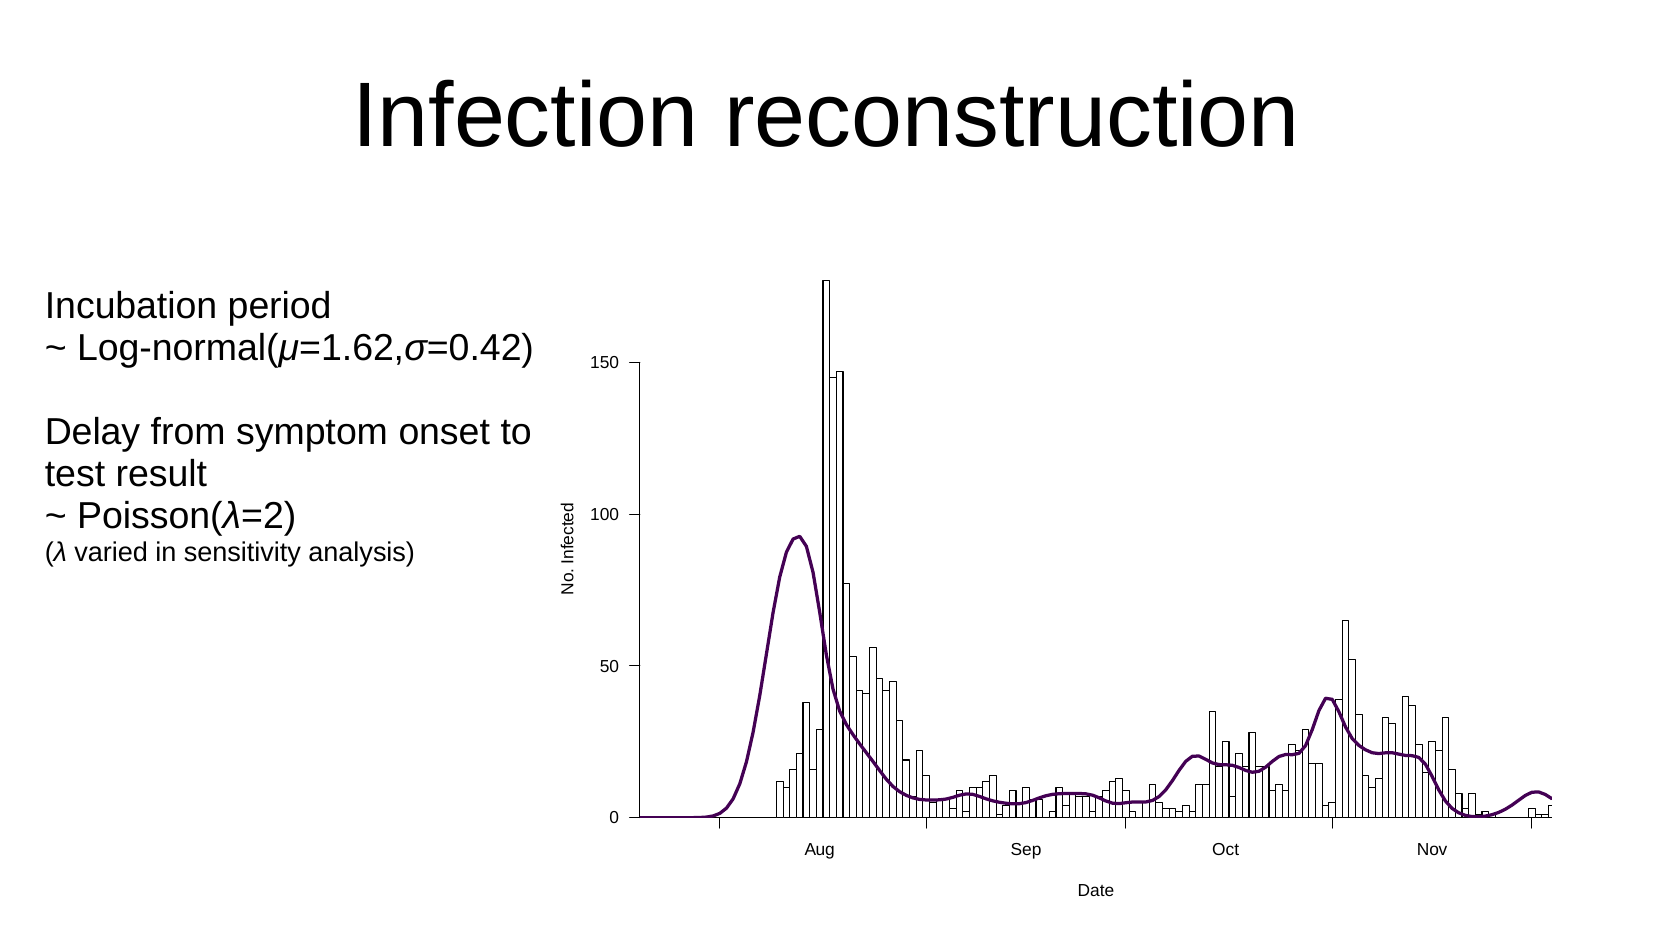

# Infection reconstruction
Incubation period
~ Log-normal(μ=1.62,σ=0.42)
Delay from symptom onset to test result
~ Poisson(λ=2)
(λ varied in sensitivity analysis)